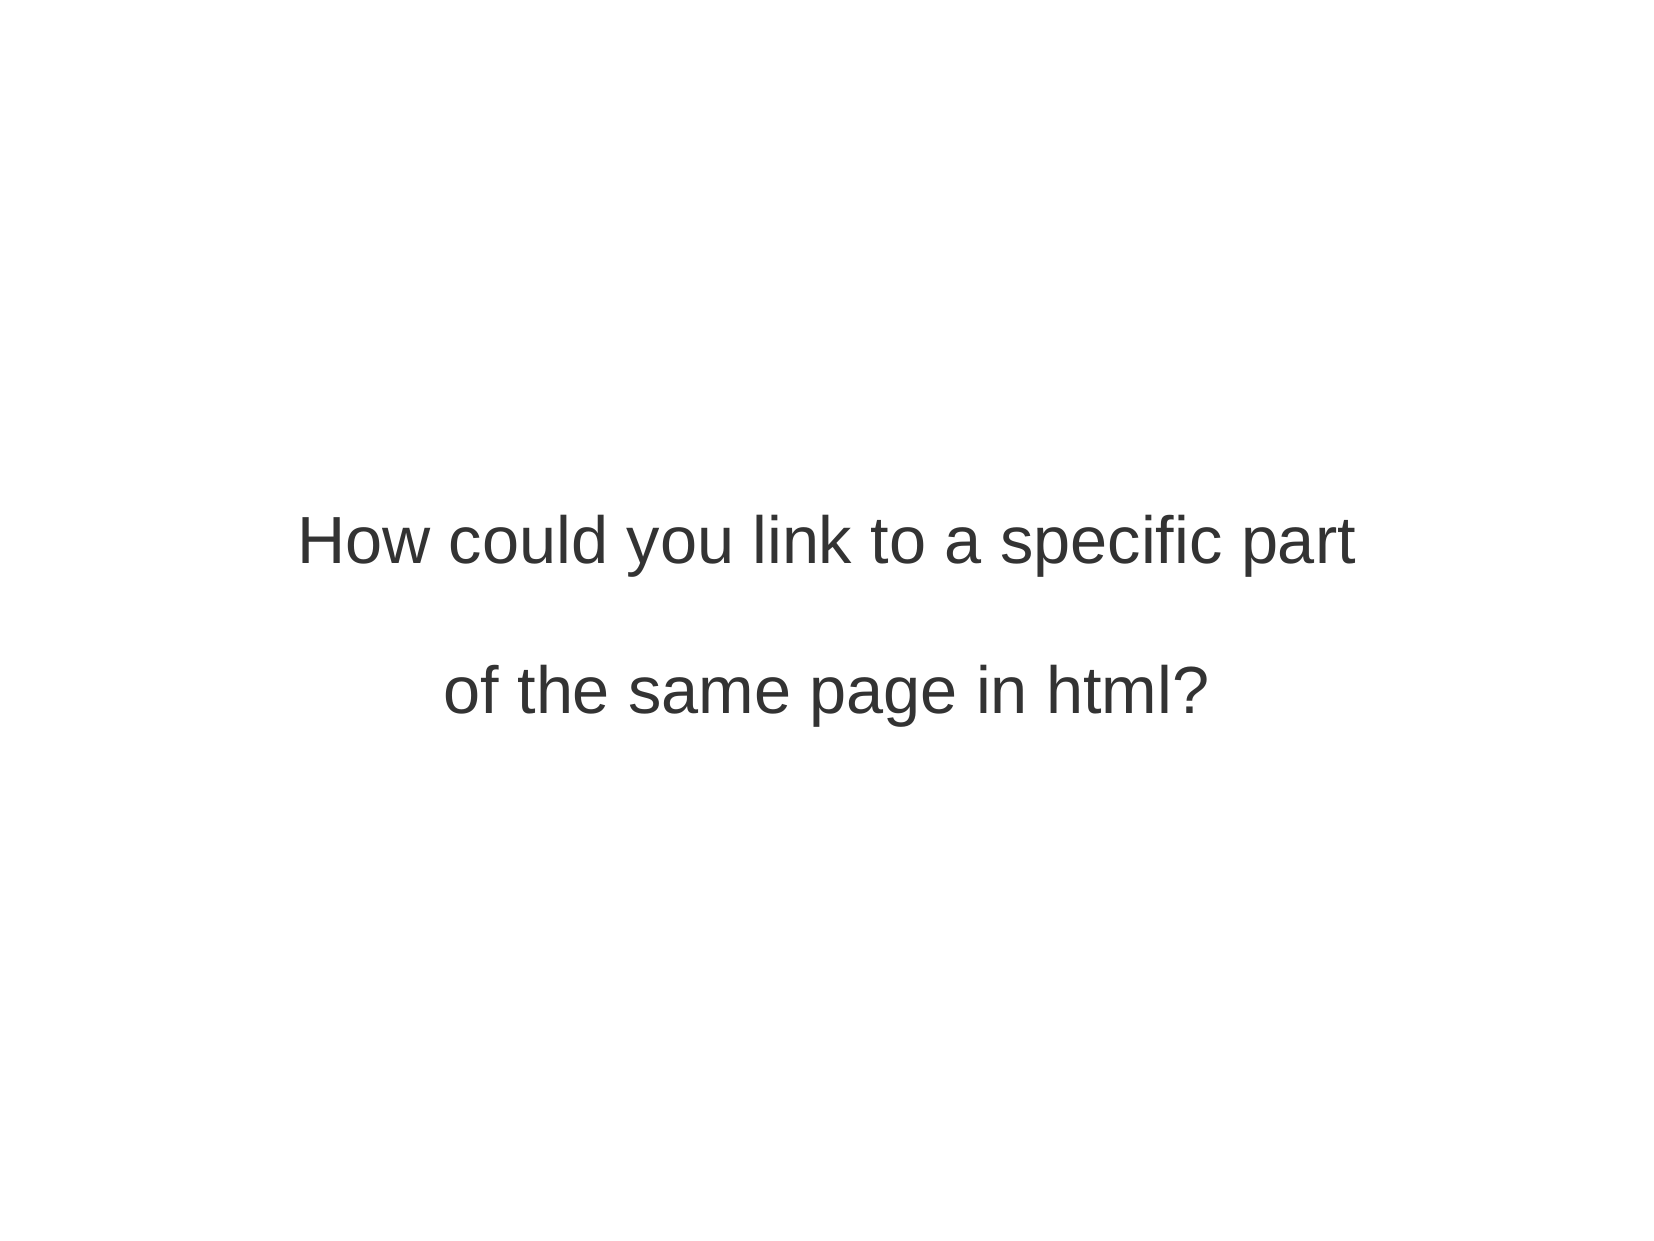

# How could you link to a specific part
of the same page in html?